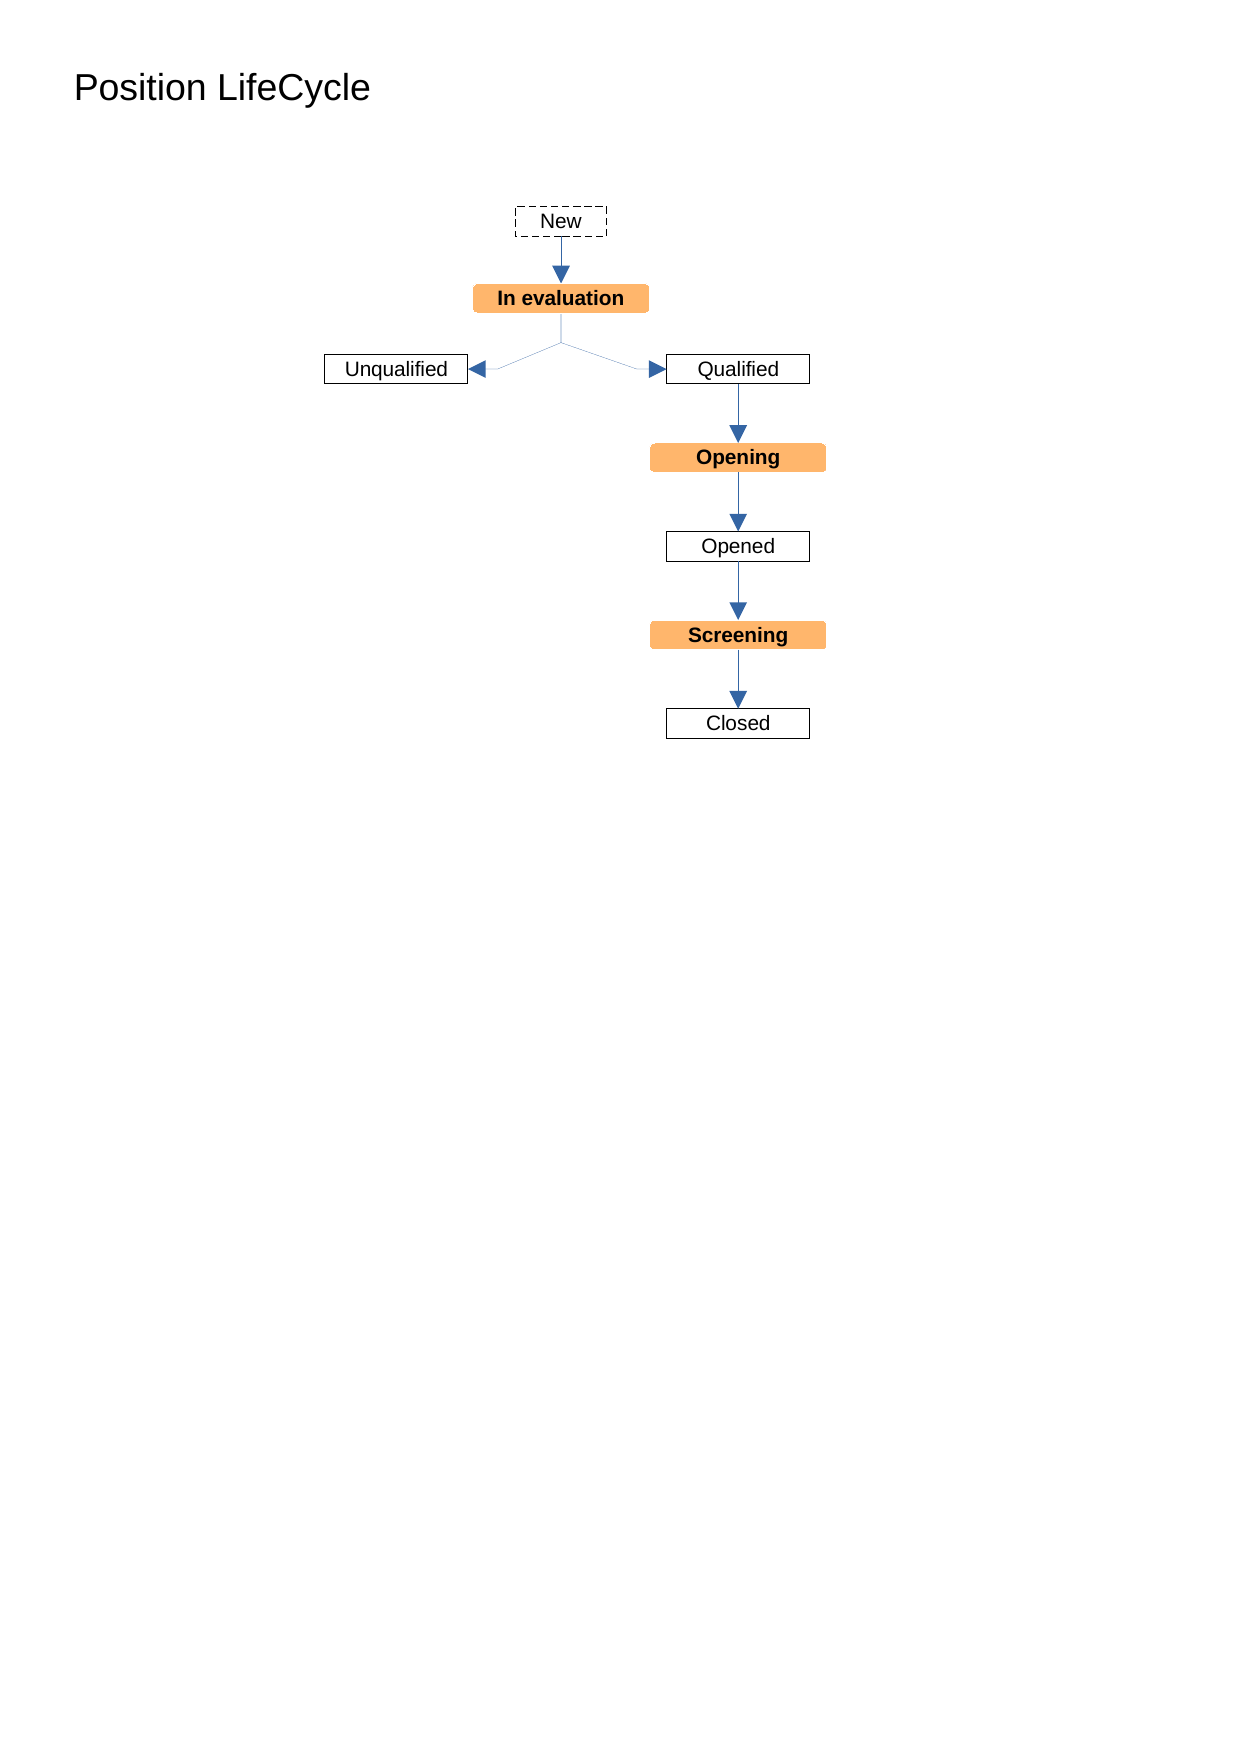

Position LifeCycle
New
In evaluation
In evaluation
Unqualified
Qualified
Opening
Opened
Screening
Closed